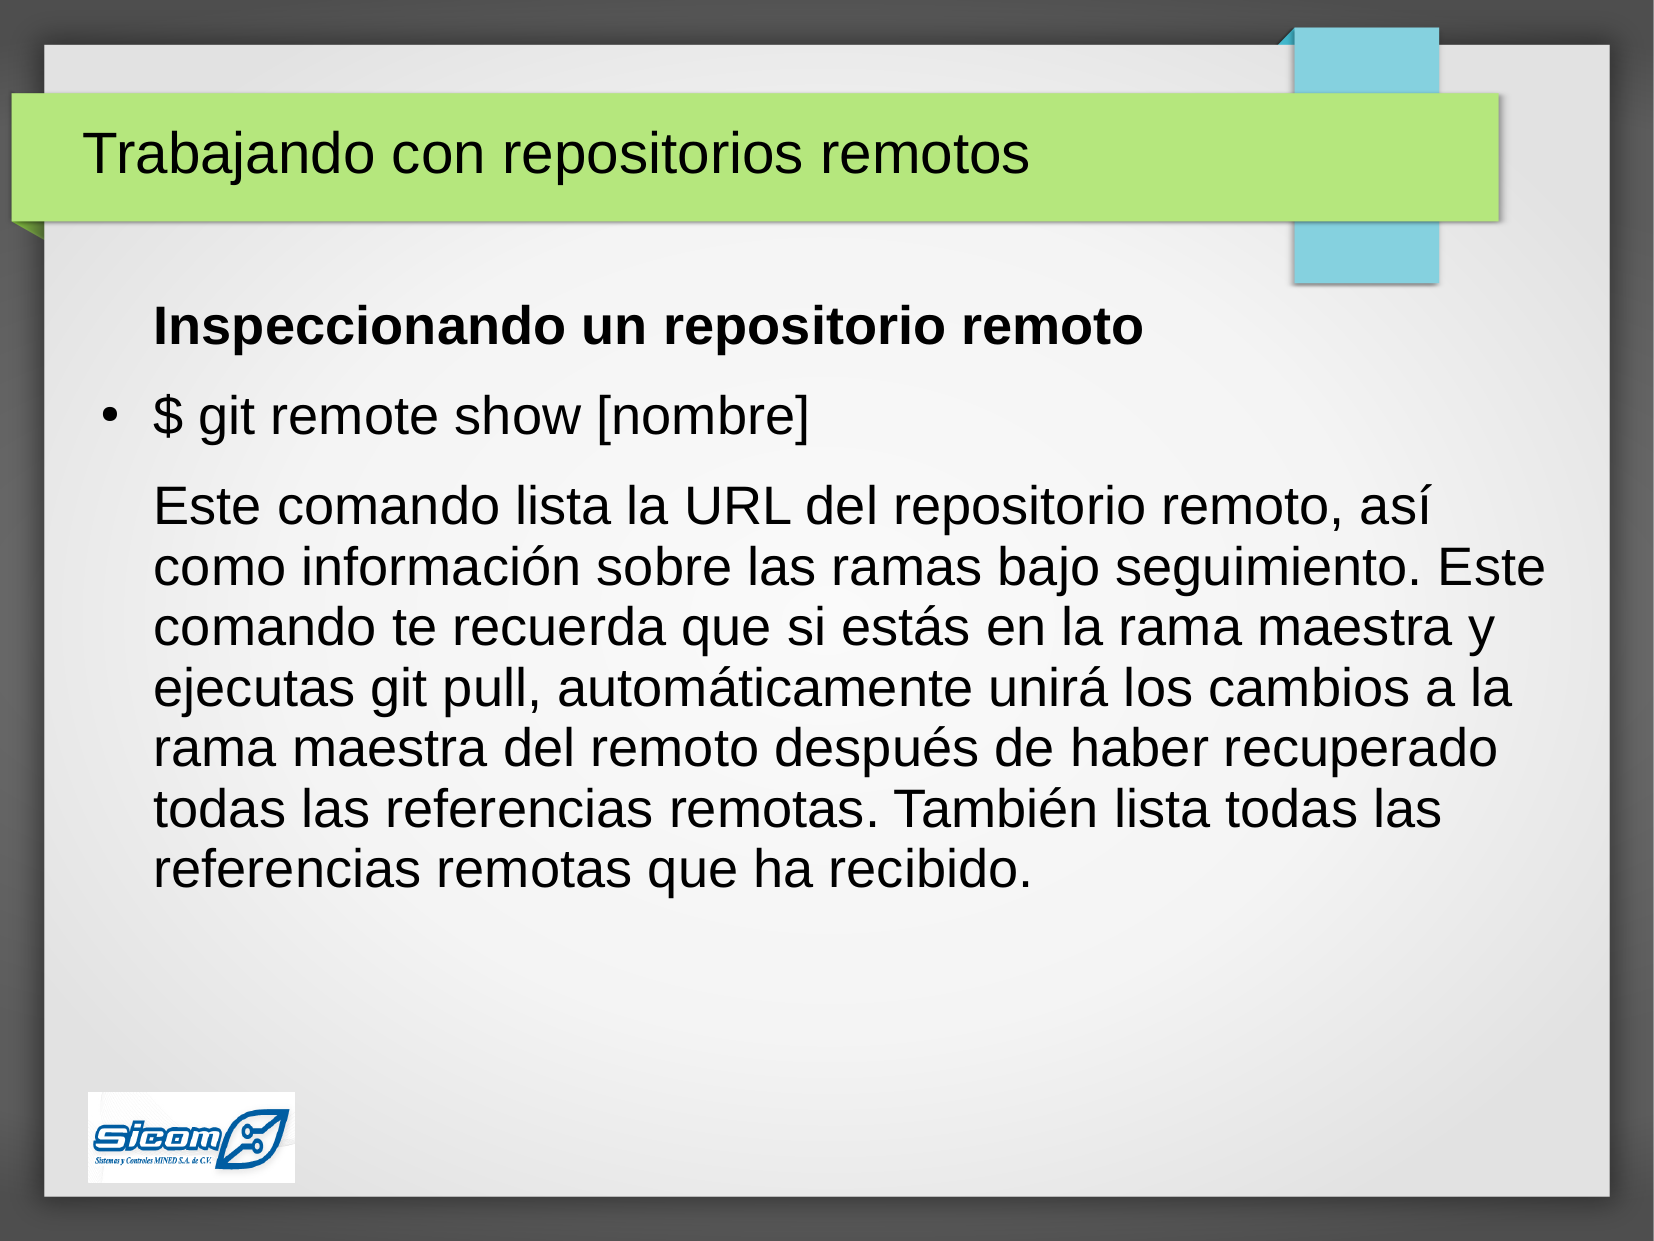

# Trabajando con repositorios remotos
Inspeccionando un repositorio remoto
$ git remote show [nombre]
Este comando lista la URL del repositorio remoto, así como información sobre las ramas bajo seguimiento. Este comando te recuerda que si estás en la rama maestra y ejecutas git pull, automáticamente unirá los cambios a la rama maestra del remoto después de haber recuperado todas las referencias remotas. También lista todas las referencias remotas que ha recibido.